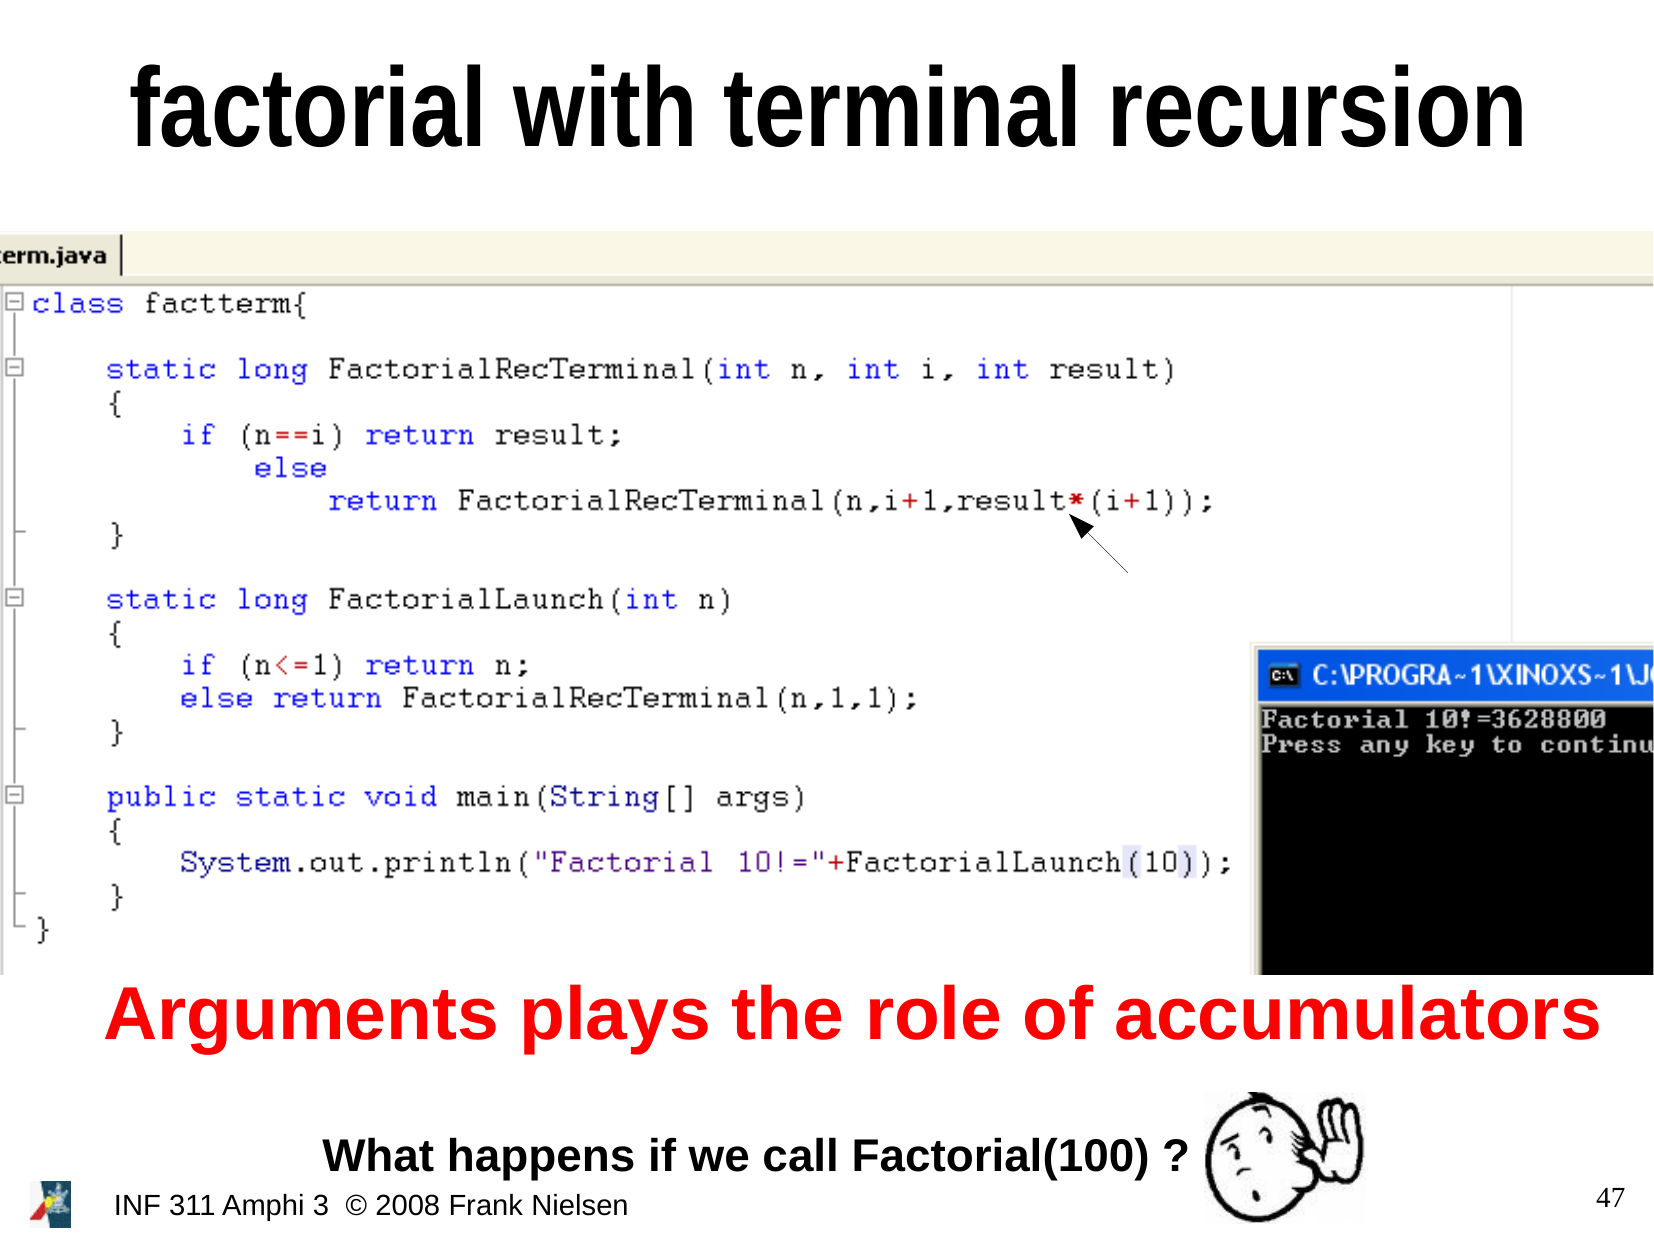

factorial with terminal recursion
Arguments plays the role of accumulators
What happens if we call Factorial(100) ?